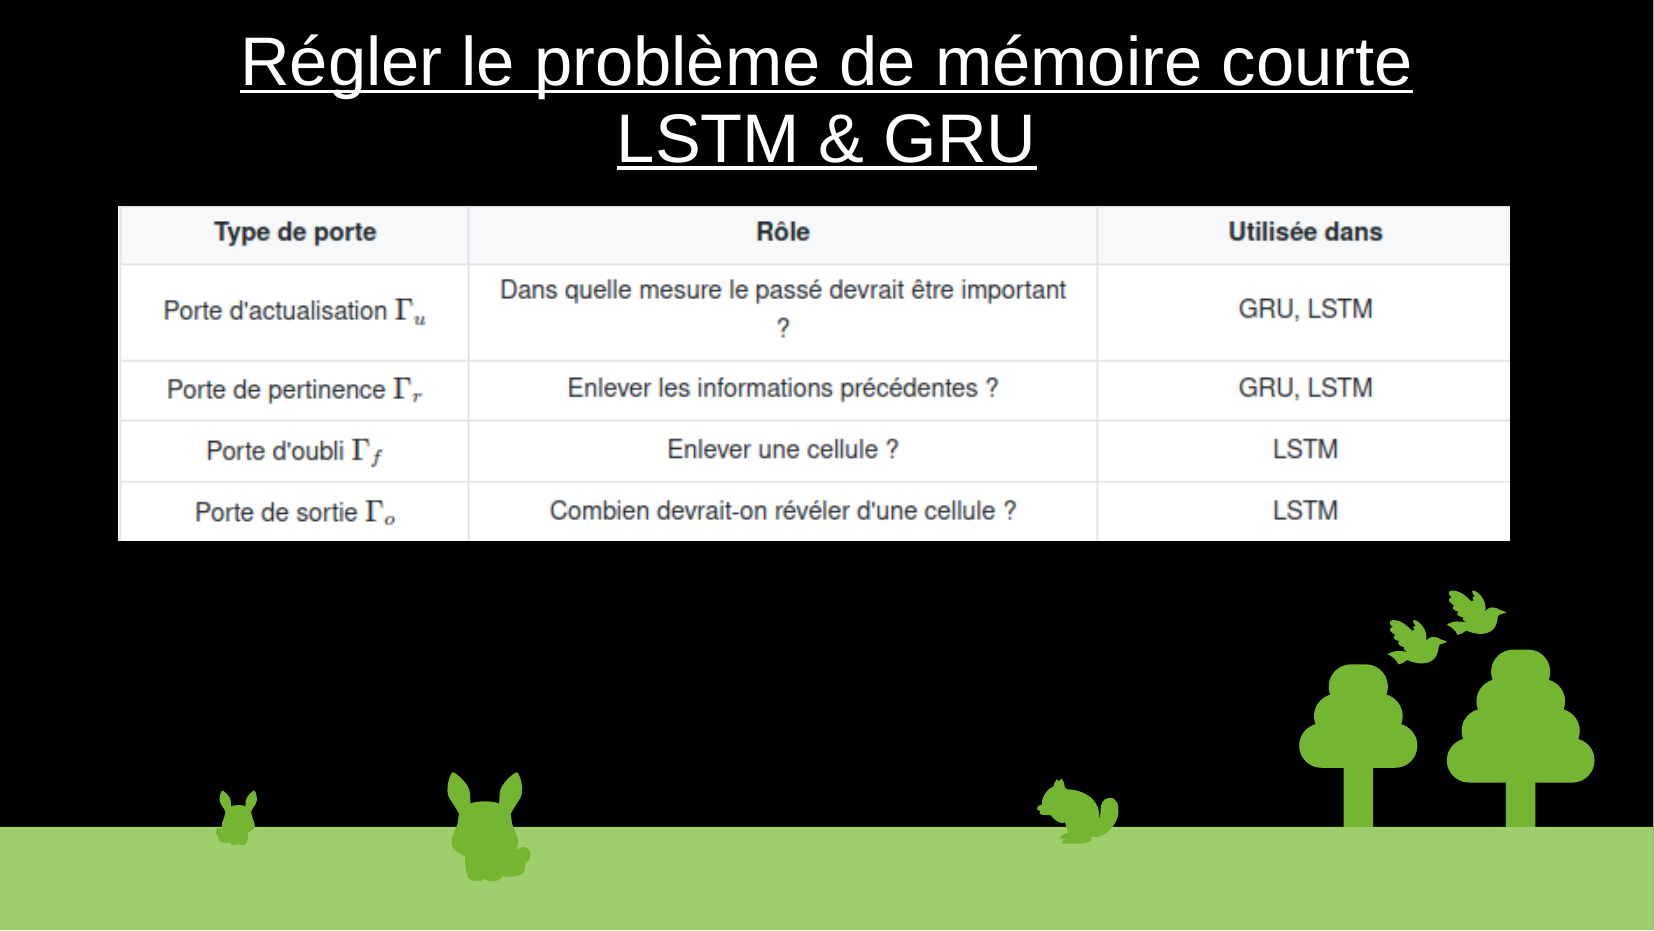

# Régler le problème de mémoire courte LSTM & GRU